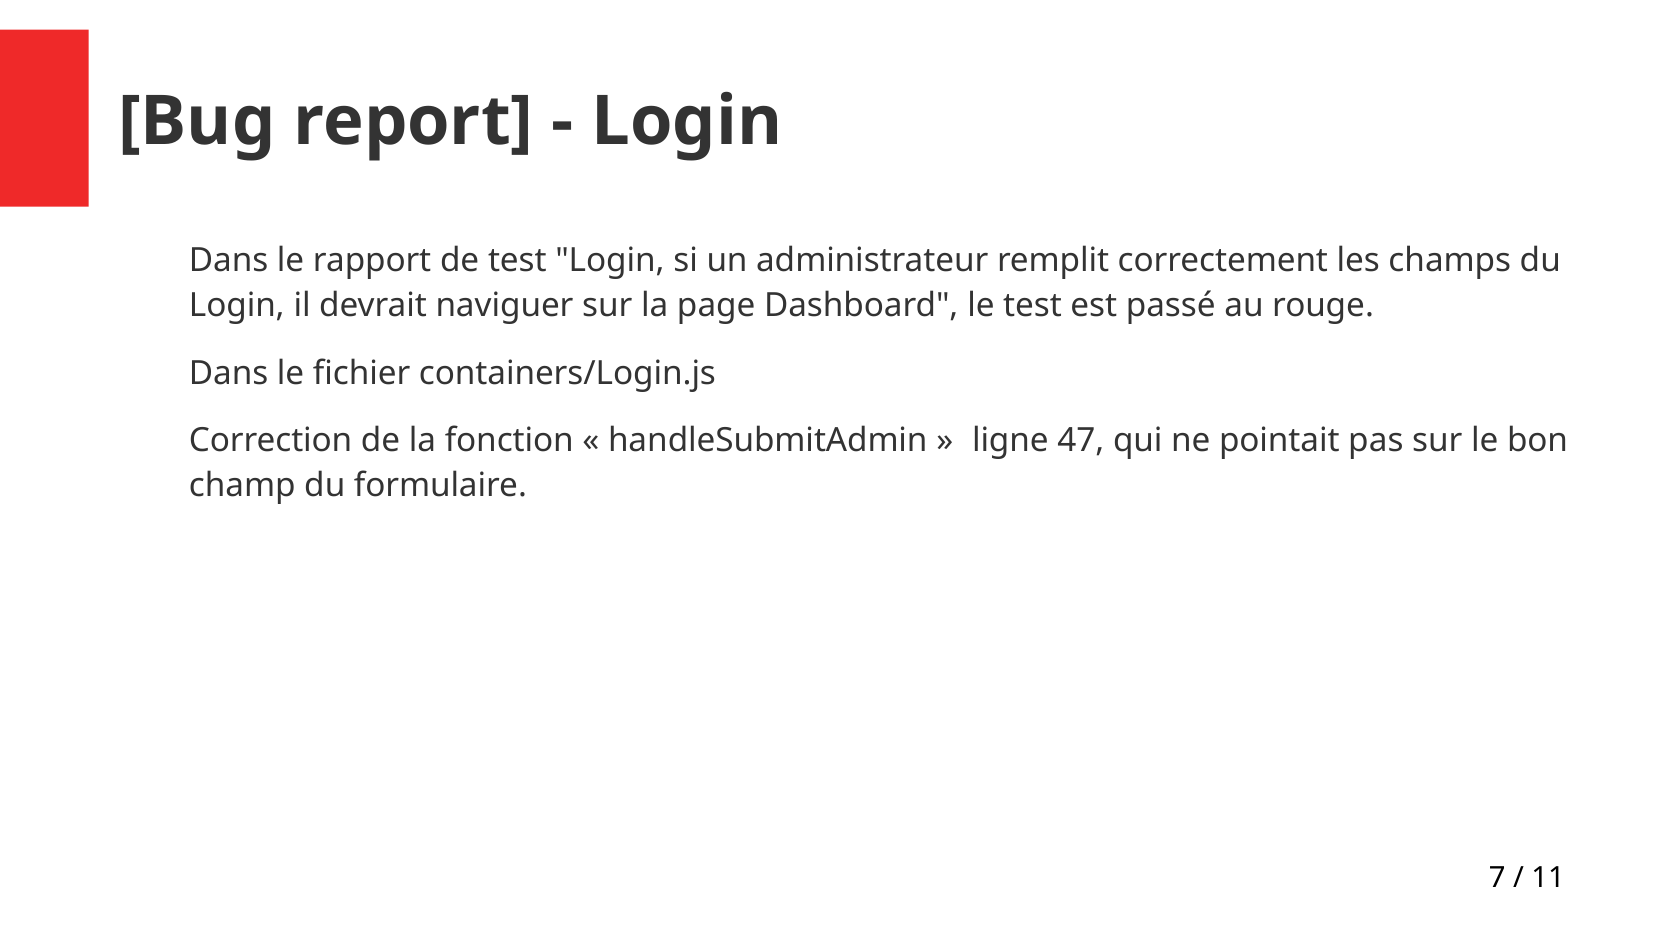

# [Bug report] - Login
Dans le rapport de test "Login, si un administrateur remplit correctement les champs du Login, il devrait naviguer sur la page Dashboard", le test est passé au rouge.
Dans le fichier containers/Login.js
Correction de la fonction « handleSubmitAdmin » ligne 47, qui ne pointait pas sur le bon champ du formulaire.
7